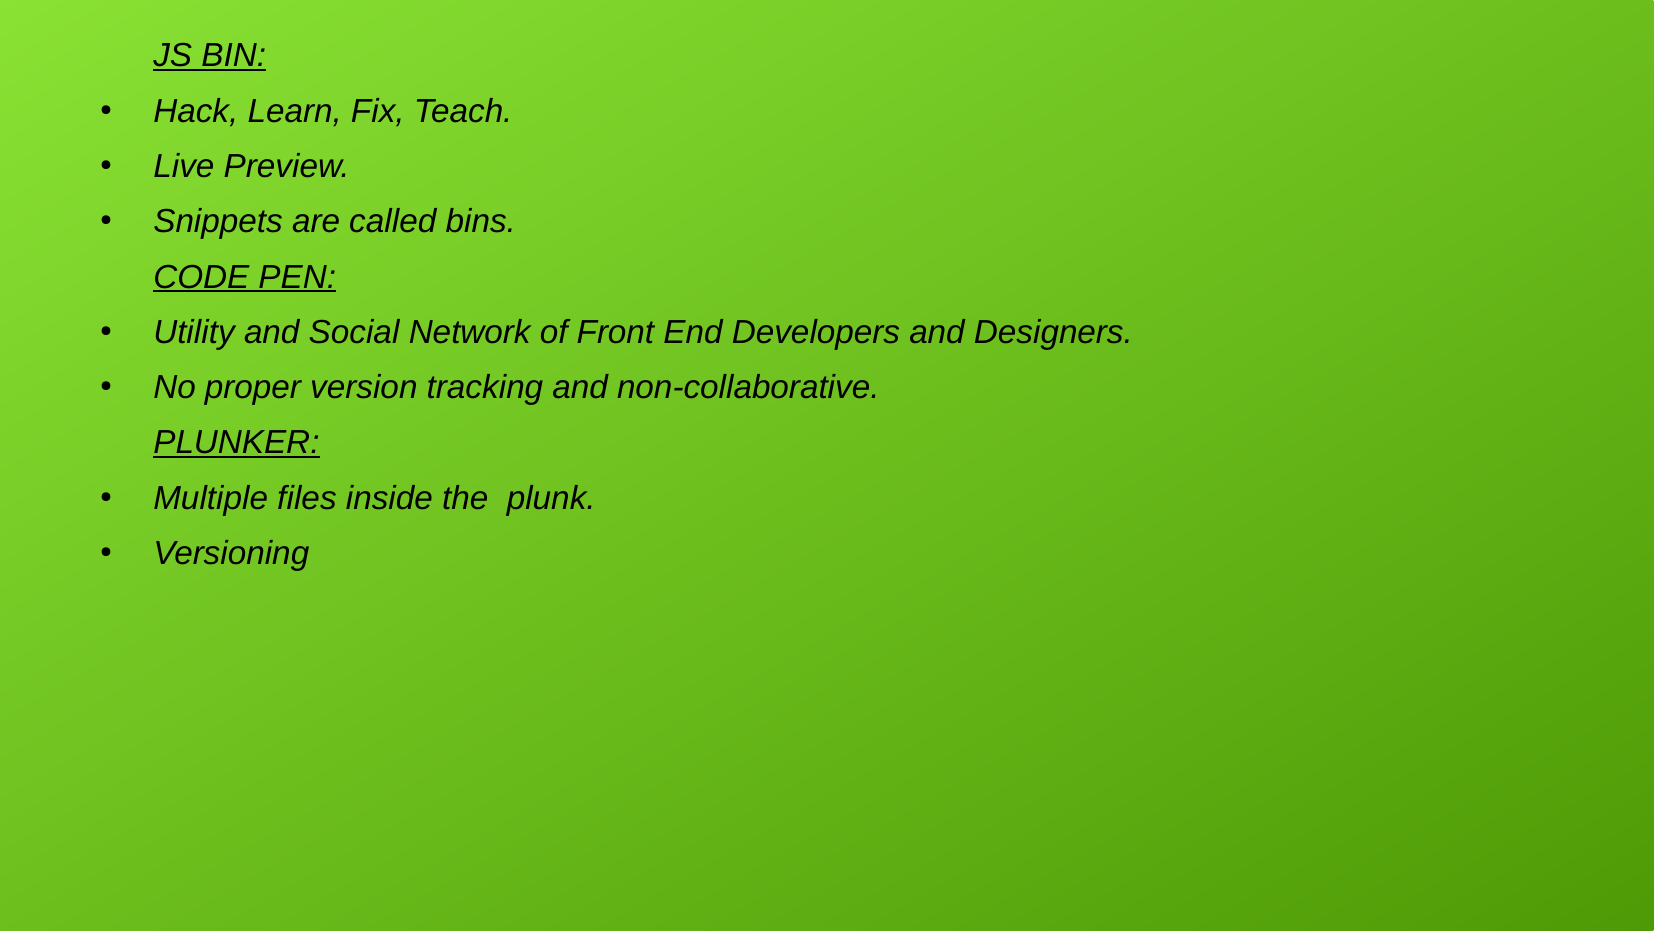

# JS BIN:
Hack, Learn, Fix, Teach.
Live Preview.
Snippets are called bins.
CODE PEN:
Utility and Social Network of Front End Developers and Designers.
No proper version tracking and non-collaborative.
PLUNKER:
Multiple files inside the plunk.
Versioning